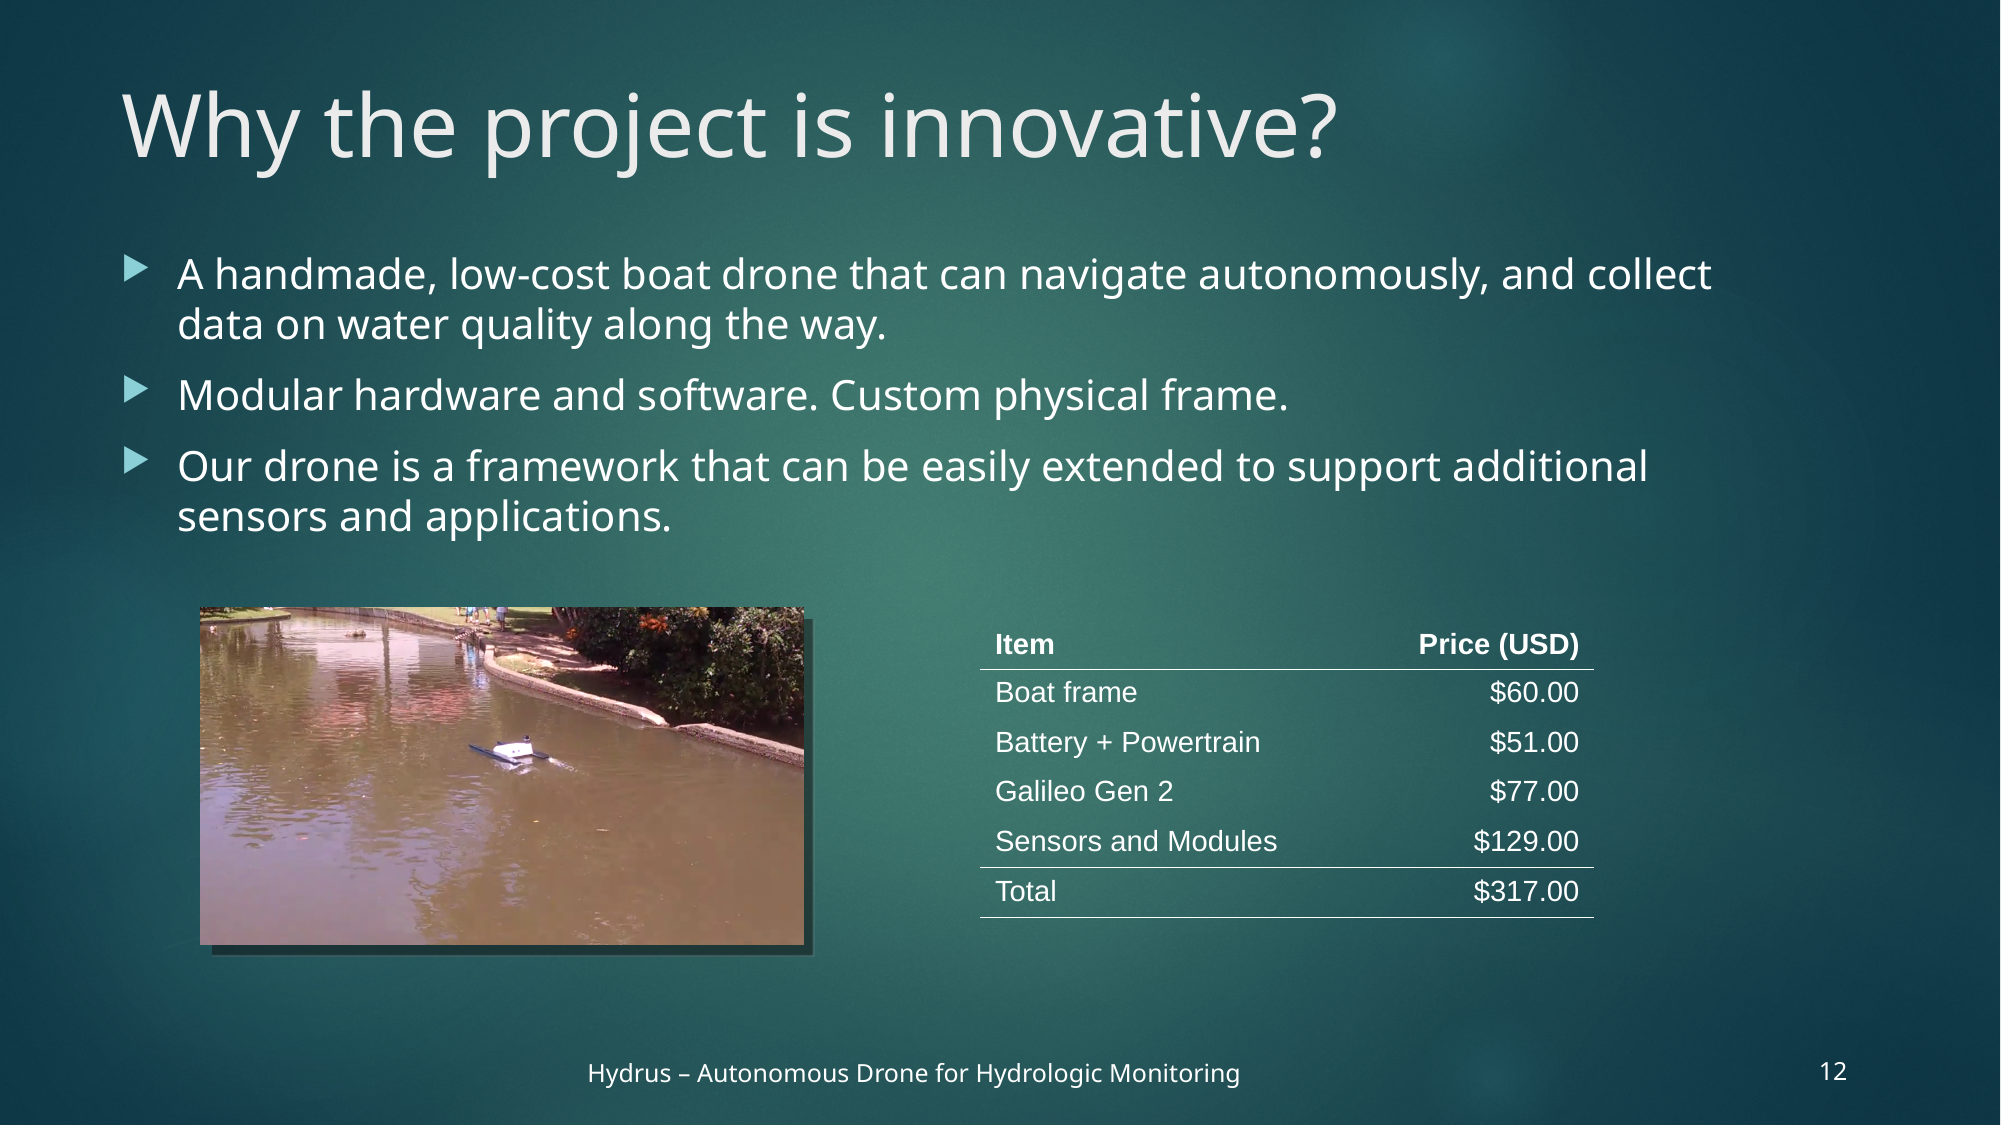

# Why the project is innovative?
A handmade, low-cost boat drone that can navigate autonomously, and collect data on water quality along the way.
Modular hardware and software. Custom physical frame.
Our drone is a framework that can be easily extended to support additional sensors and applications.
| Item | Price (USD) |
| --- | --- |
| Boat frame | $60.00 |
| Battery + Powertrain | $51.00 |
| Galileo Gen 2 | $77.00 |
| Sensors and Modules | $129.00 |
| Total | $317.00 |
Hydrus – Autonomous Drone for Hydrologic Monitoring